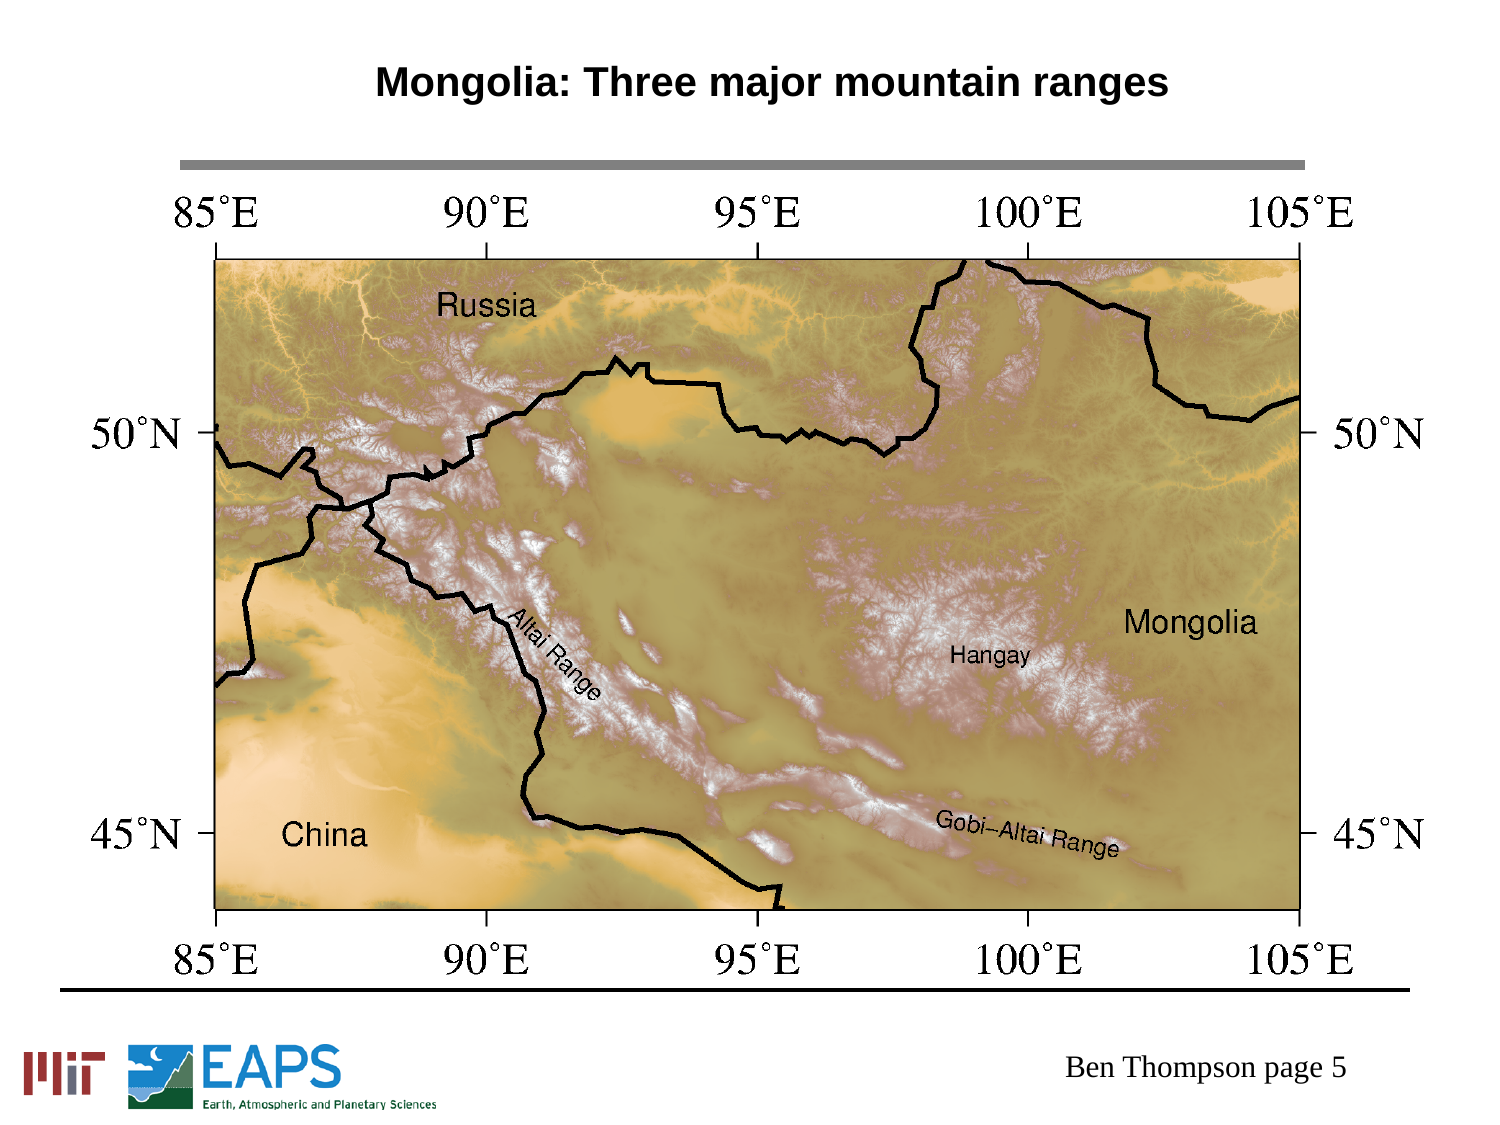

# Mongolia: Three major mountain ranges
5